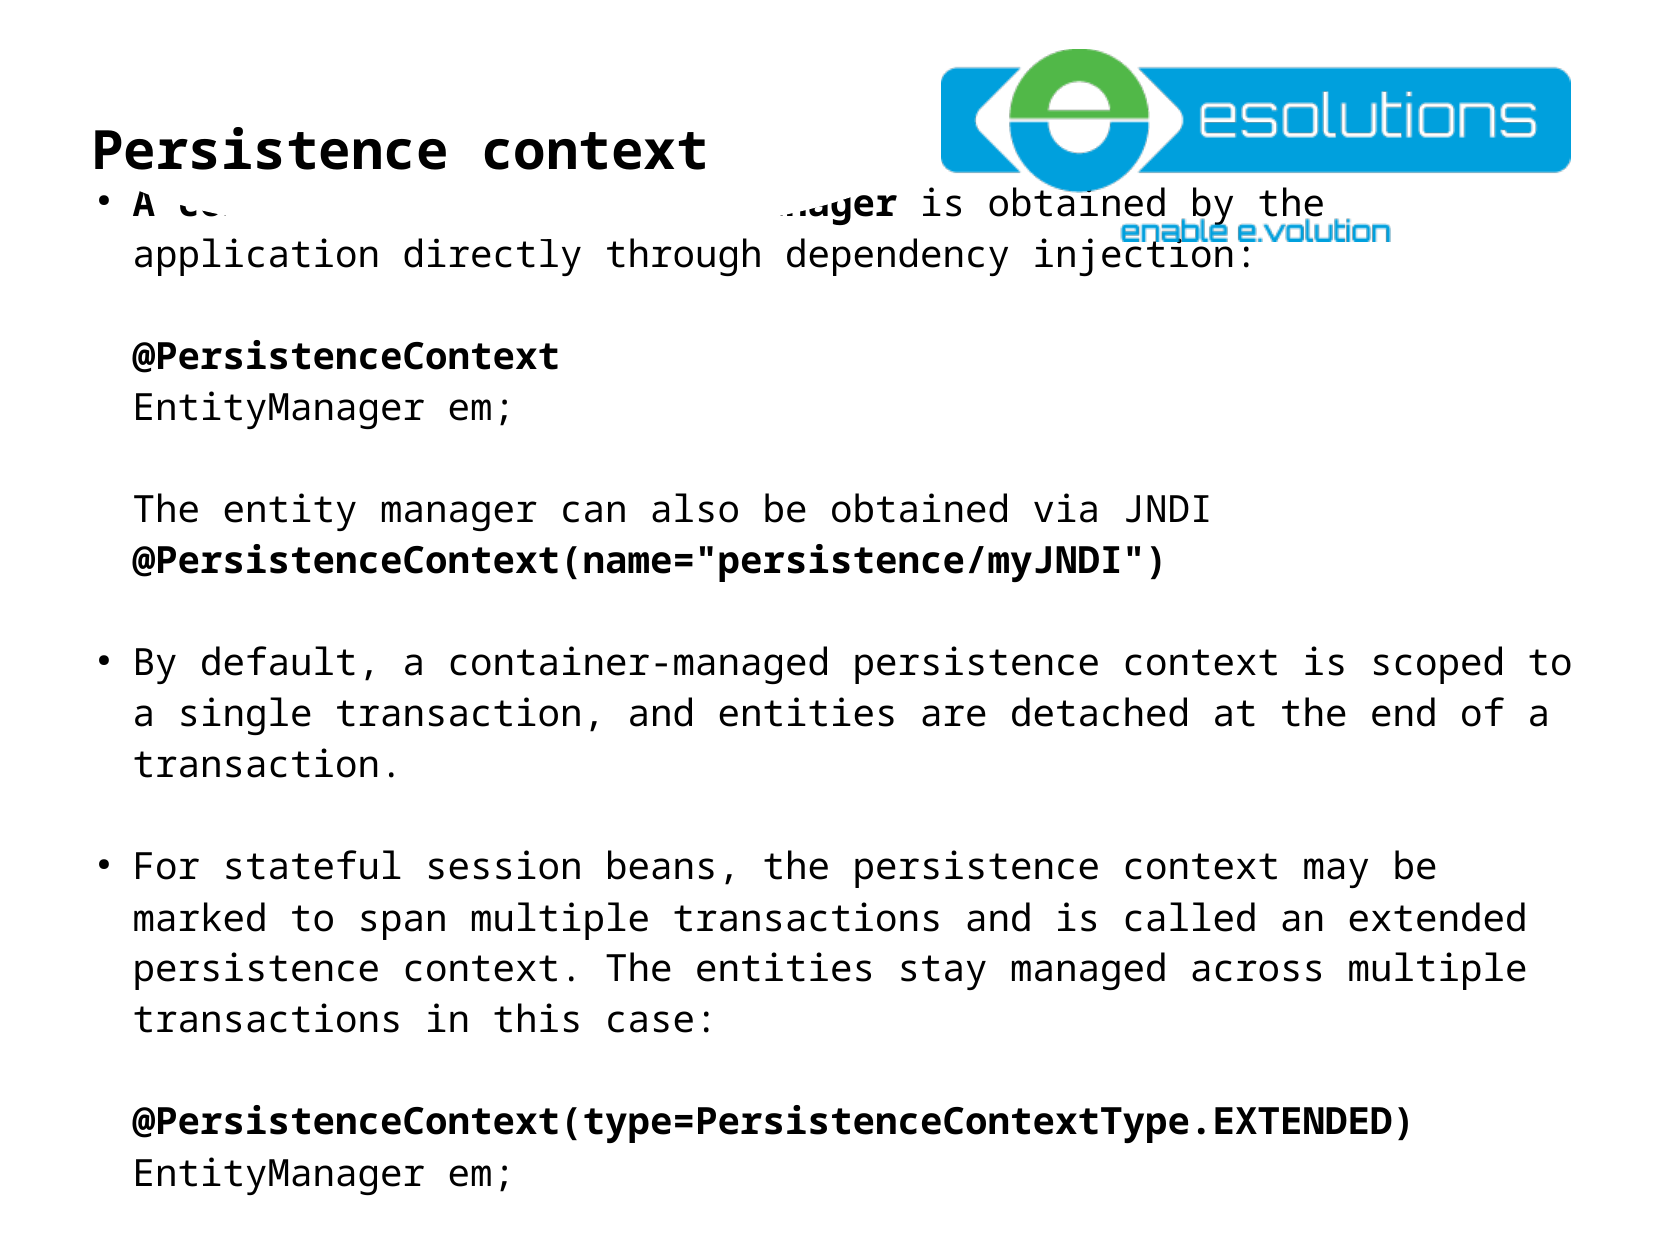

#
Persistence context
A container-managed entity manager is obtained by the application directly through dependency injection:
@PersistenceContext
EntityManager em;
The entity manager can also be obtained via JNDI
@PersistenceContext(name="persistence/myJNDI")
By default, a container-managed persistence context is scoped to a single transaction, and entities are detached at the end of a transaction.
For stateful session beans, the persistence context may be marked to span multiple transactions and is called an extended persistence context. The entities stay managed across multiple transactions in this case:
@PersistenceContext(type=PersistenceContextType.EXTENDED)
EntityManager em;